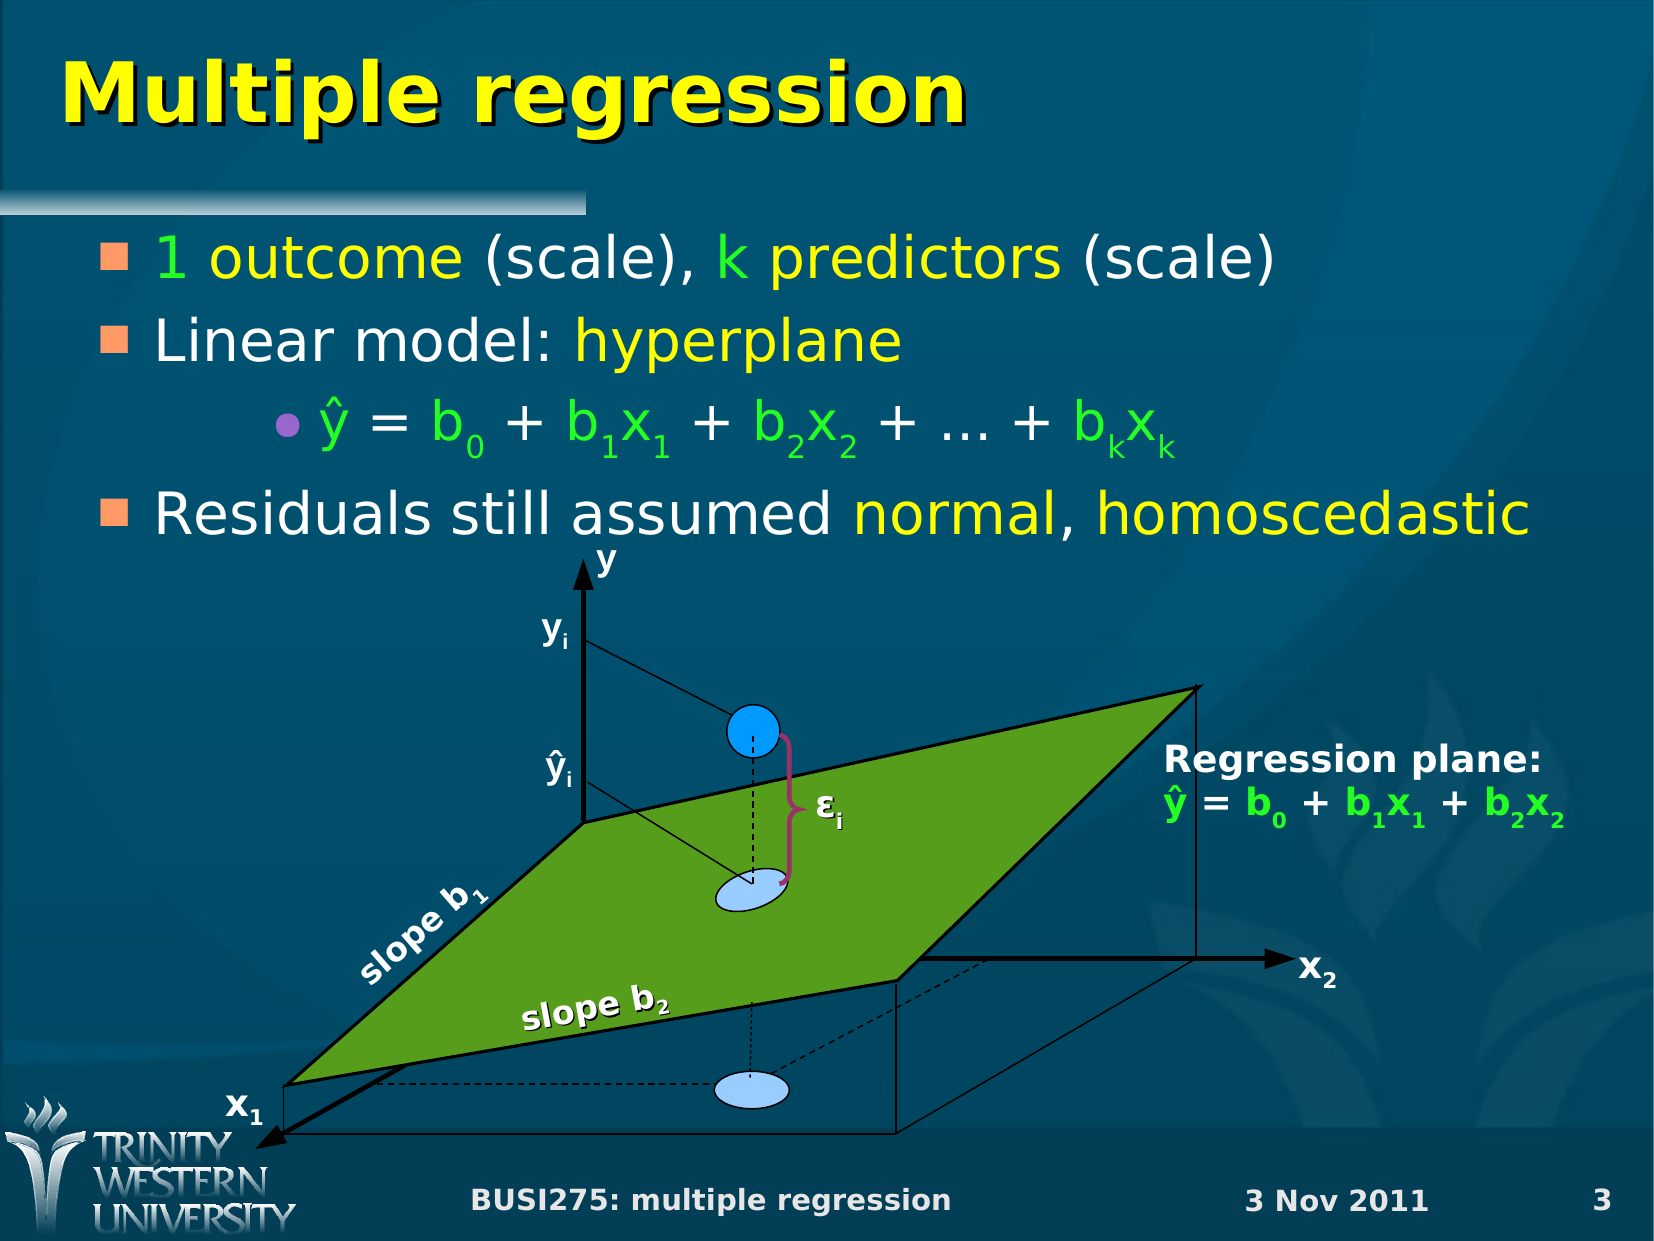

# Multiple regression
1 outcome (scale), k predictors (scale)
Linear model: hyperplane
ŷ = b0 + b1x1 + b2x2 + … + bkxk
Residuals still assumed normal, homoscedastic
y
yi
Regression plane:
ŷ = b0 + b1x1 + b2x2
 ŷi
εi
slope b1
x2
slope b2
x1
BUSI275: multiple regression
3 Nov 2011
3